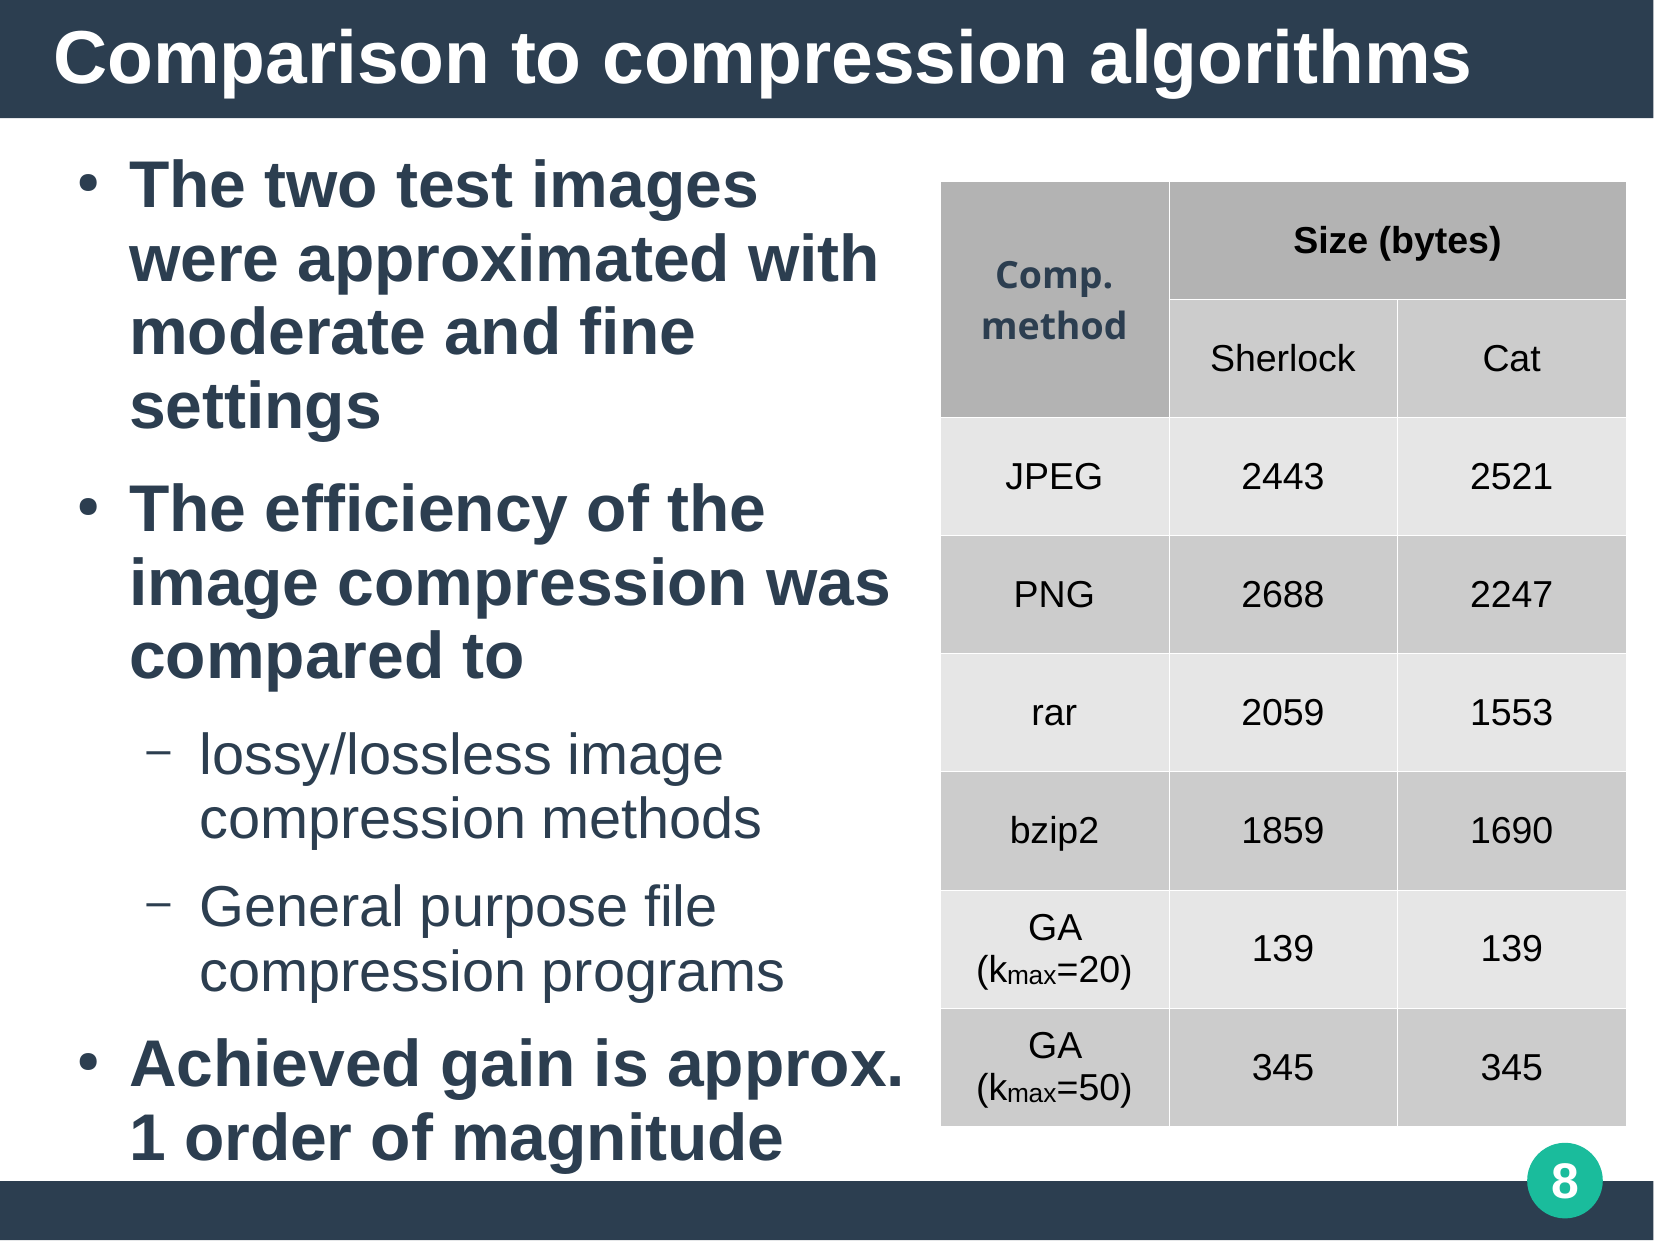

# Comparison to compression algorithms
The two test images were approximated with moderate and fine settings
The efficiency of the image compression was compared to
lossy/lossless image compression methods
General purpose file compression programs
Achieved gain is approx. 1 order of magnitude
| Comp. method | Size (bytes) | |
| --- | --- | --- |
| | Sherlock | Cat |
| JPEG | 2443 | 2521 |
| PNG | 2688 | 2247 |
| rar | 2059 | 1553 |
| bzip2 | 1859 | 1690 |
| GA (kmax=20) | 139 | 139 |
| GA (kmax=50) | 345 | 345 |